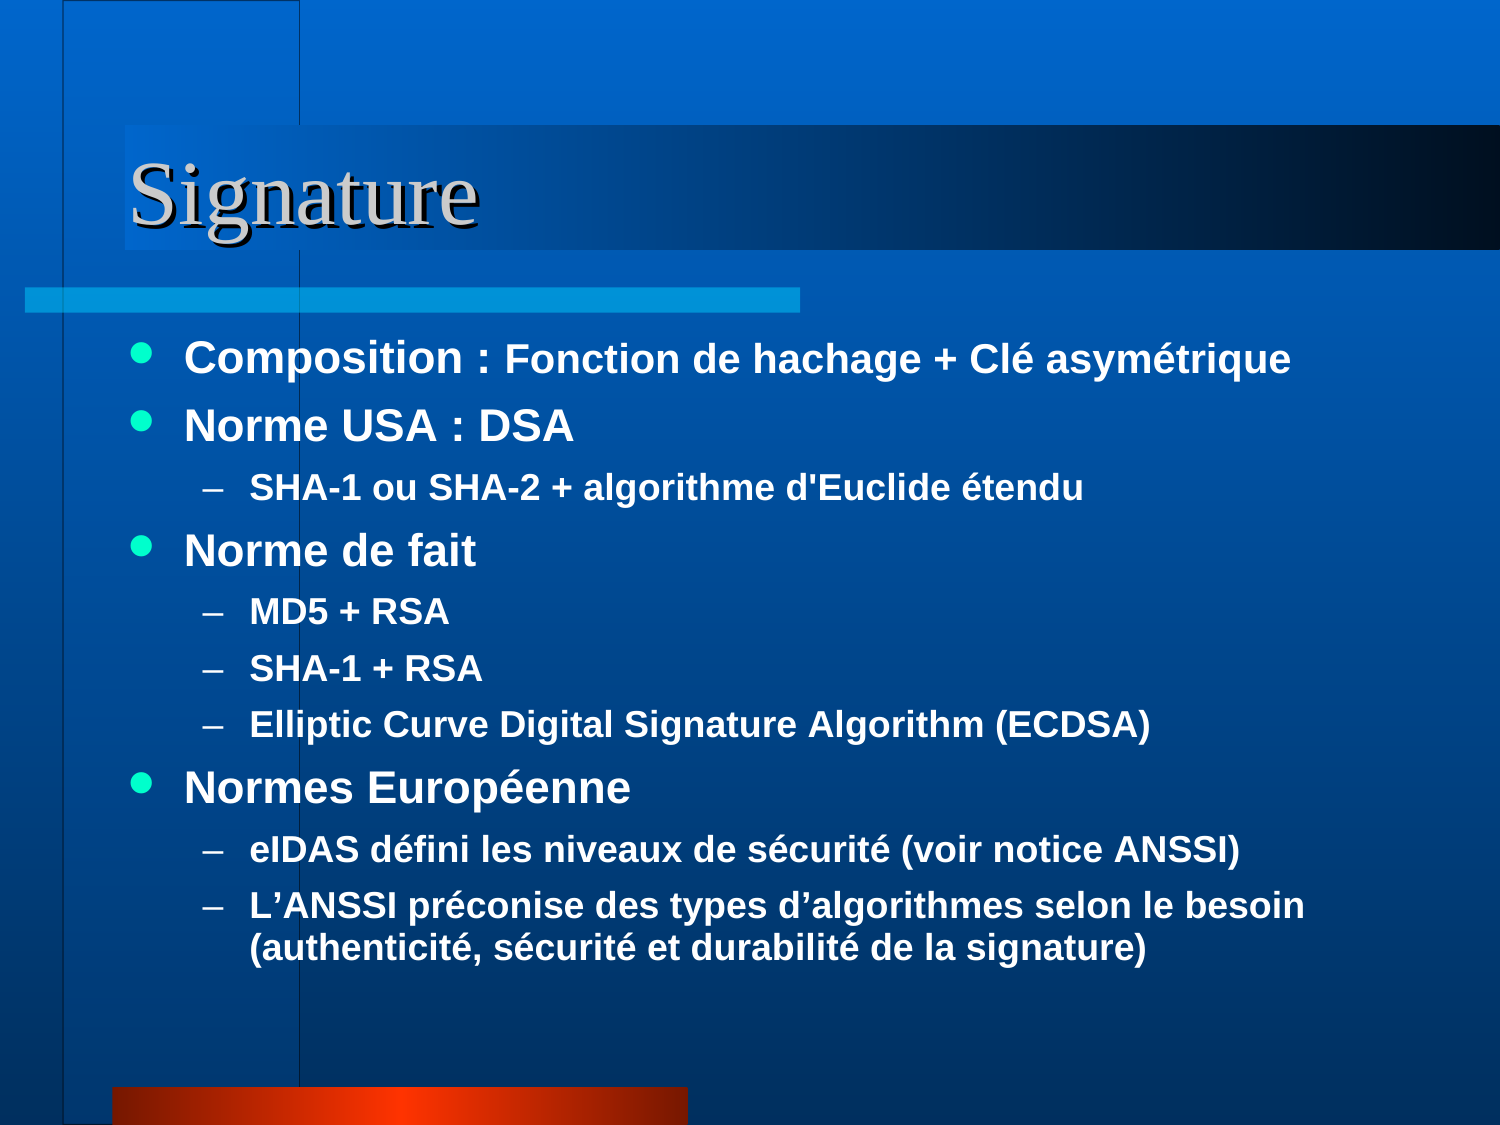

# Signature
Composition : Fonction de hachage + Clé asymétrique
Norme USA : DSA
SHA-1 ou SHA-2 + algorithme d'Euclide étendu
Norme de fait
MD5 + RSA
SHA-1 + RSA
Elliptic Curve Digital Signature Algorithm (ECDSA)
Normes Européenne
eIDAS défini les niveaux de sécurité (voir notice ANSSI)
L’ANSSI préconise des types d’algorithmes selon le besoin (authenticité, sécurité et durabilité de la signature)